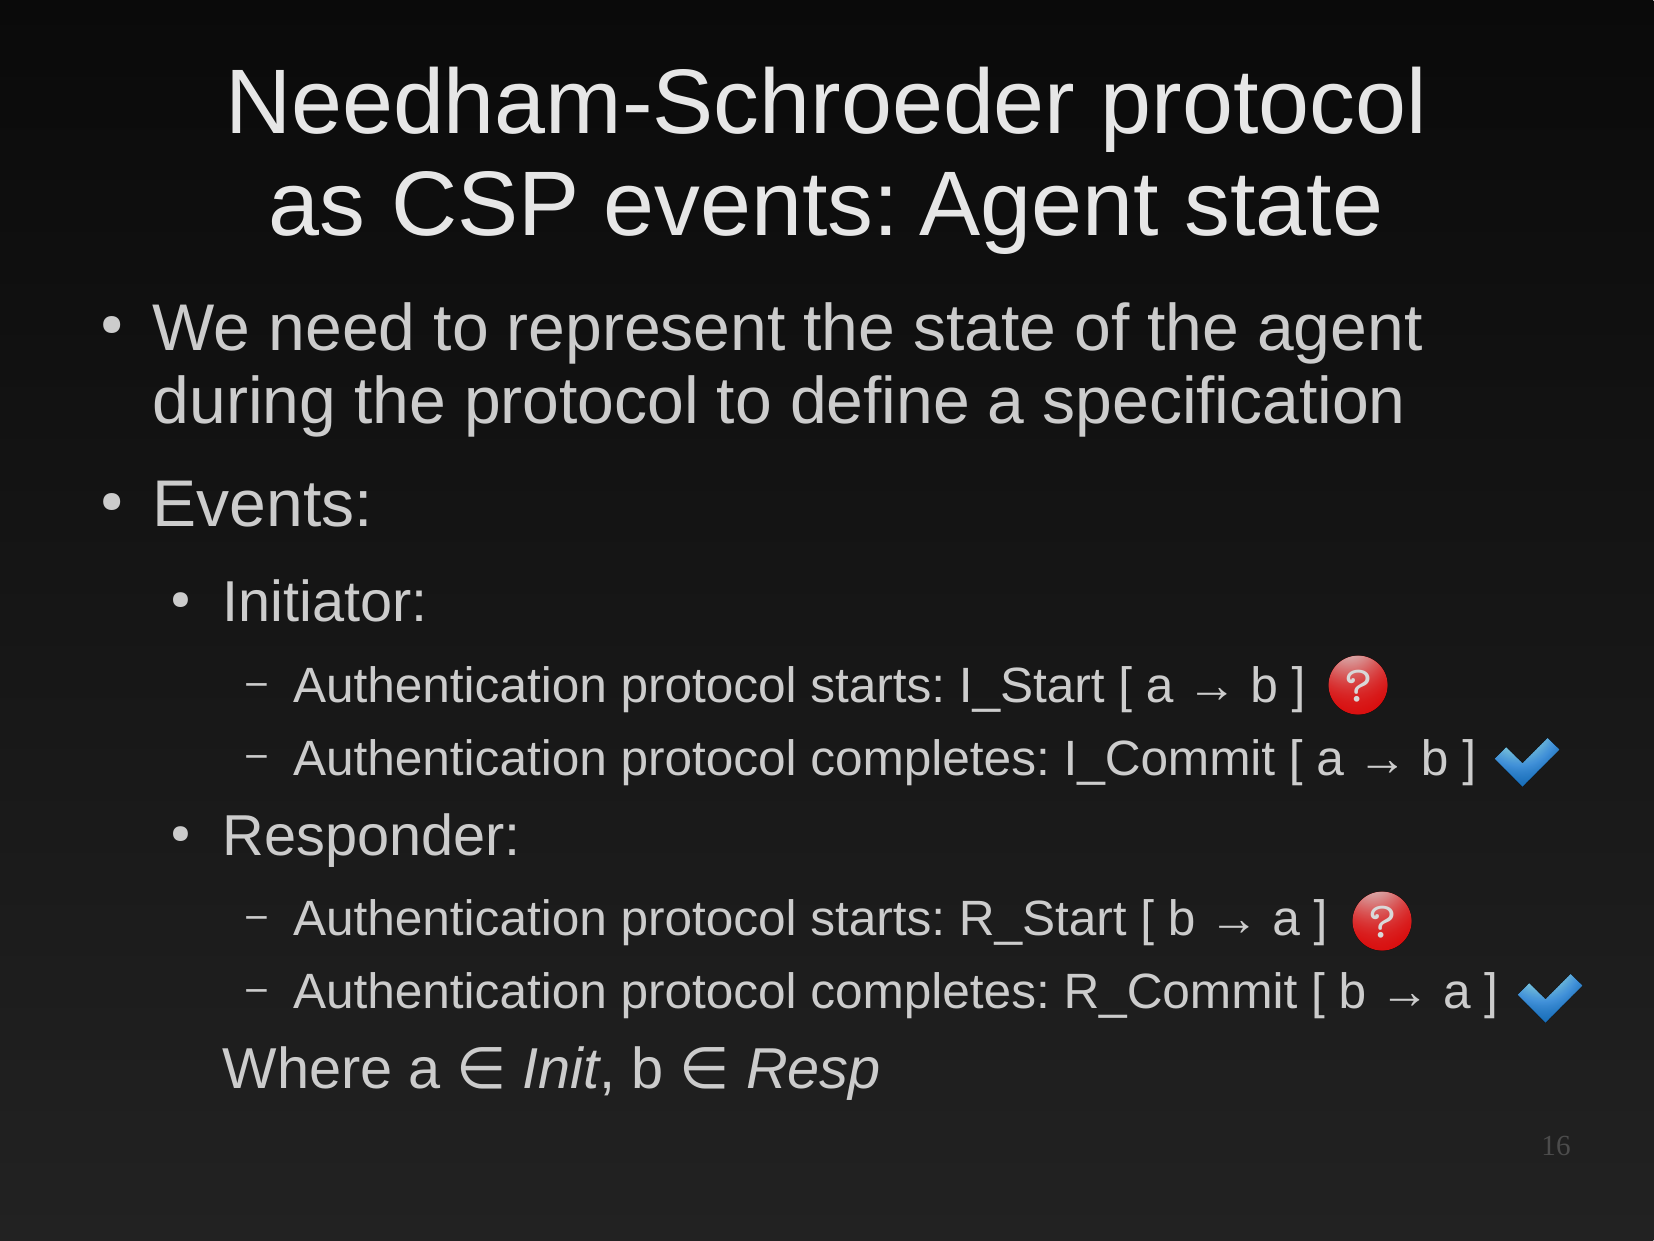

# Needham-Schroeder protocol as CSP events: Agent state
We need to represent the state of the agent during the protocol to define a specification
Events:
Initiator:
Authentication protocol starts: I_Start [ a → b ]
Authentication protocol completes: I_Commit [ a → b ]
Responder:
Authentication protocol starts: R_Start [ b → a ]
Authentication protocol completes: R_Commit [ b → a ]
Where a ∈ Init, b ∈ Resp
16